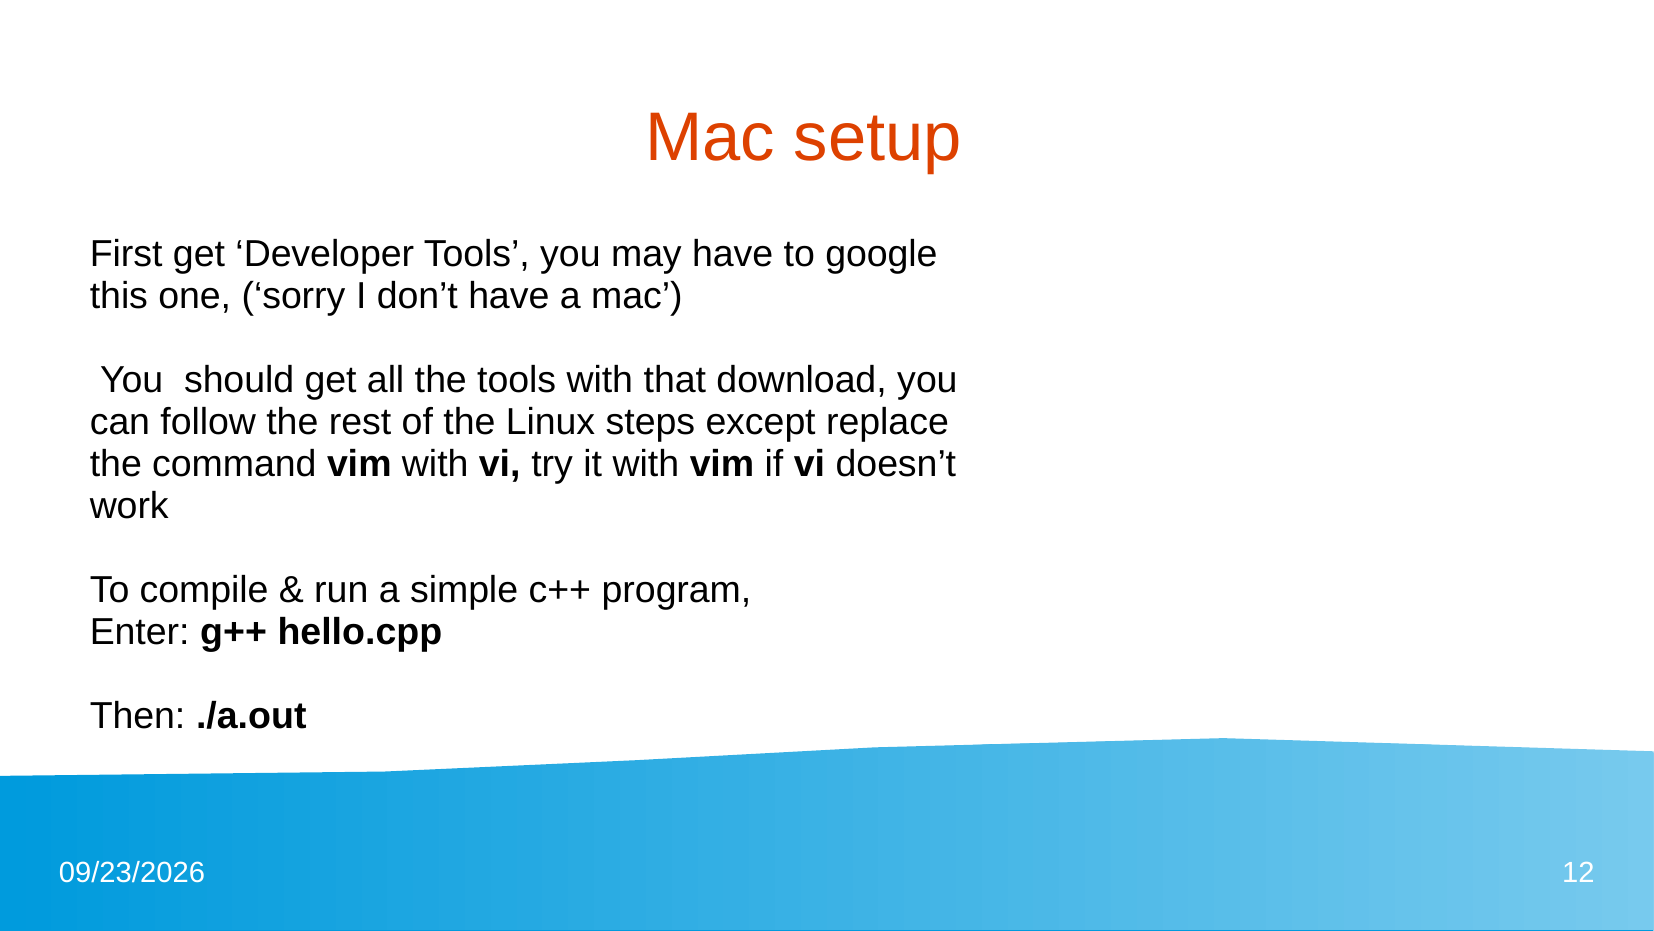

# Mac setup
First get ‘Developer Tools’, you may have to google this one, (‘sorry I don’t have a mac’)
 You should get all the tools with that download, you can follow the rest of the Linux steps except replace the command vim with vi, try it with vim if vi doesn’t work
To compile & run a simple c++ program,
Enter: g++ hello.cpp
Then: ./a.out